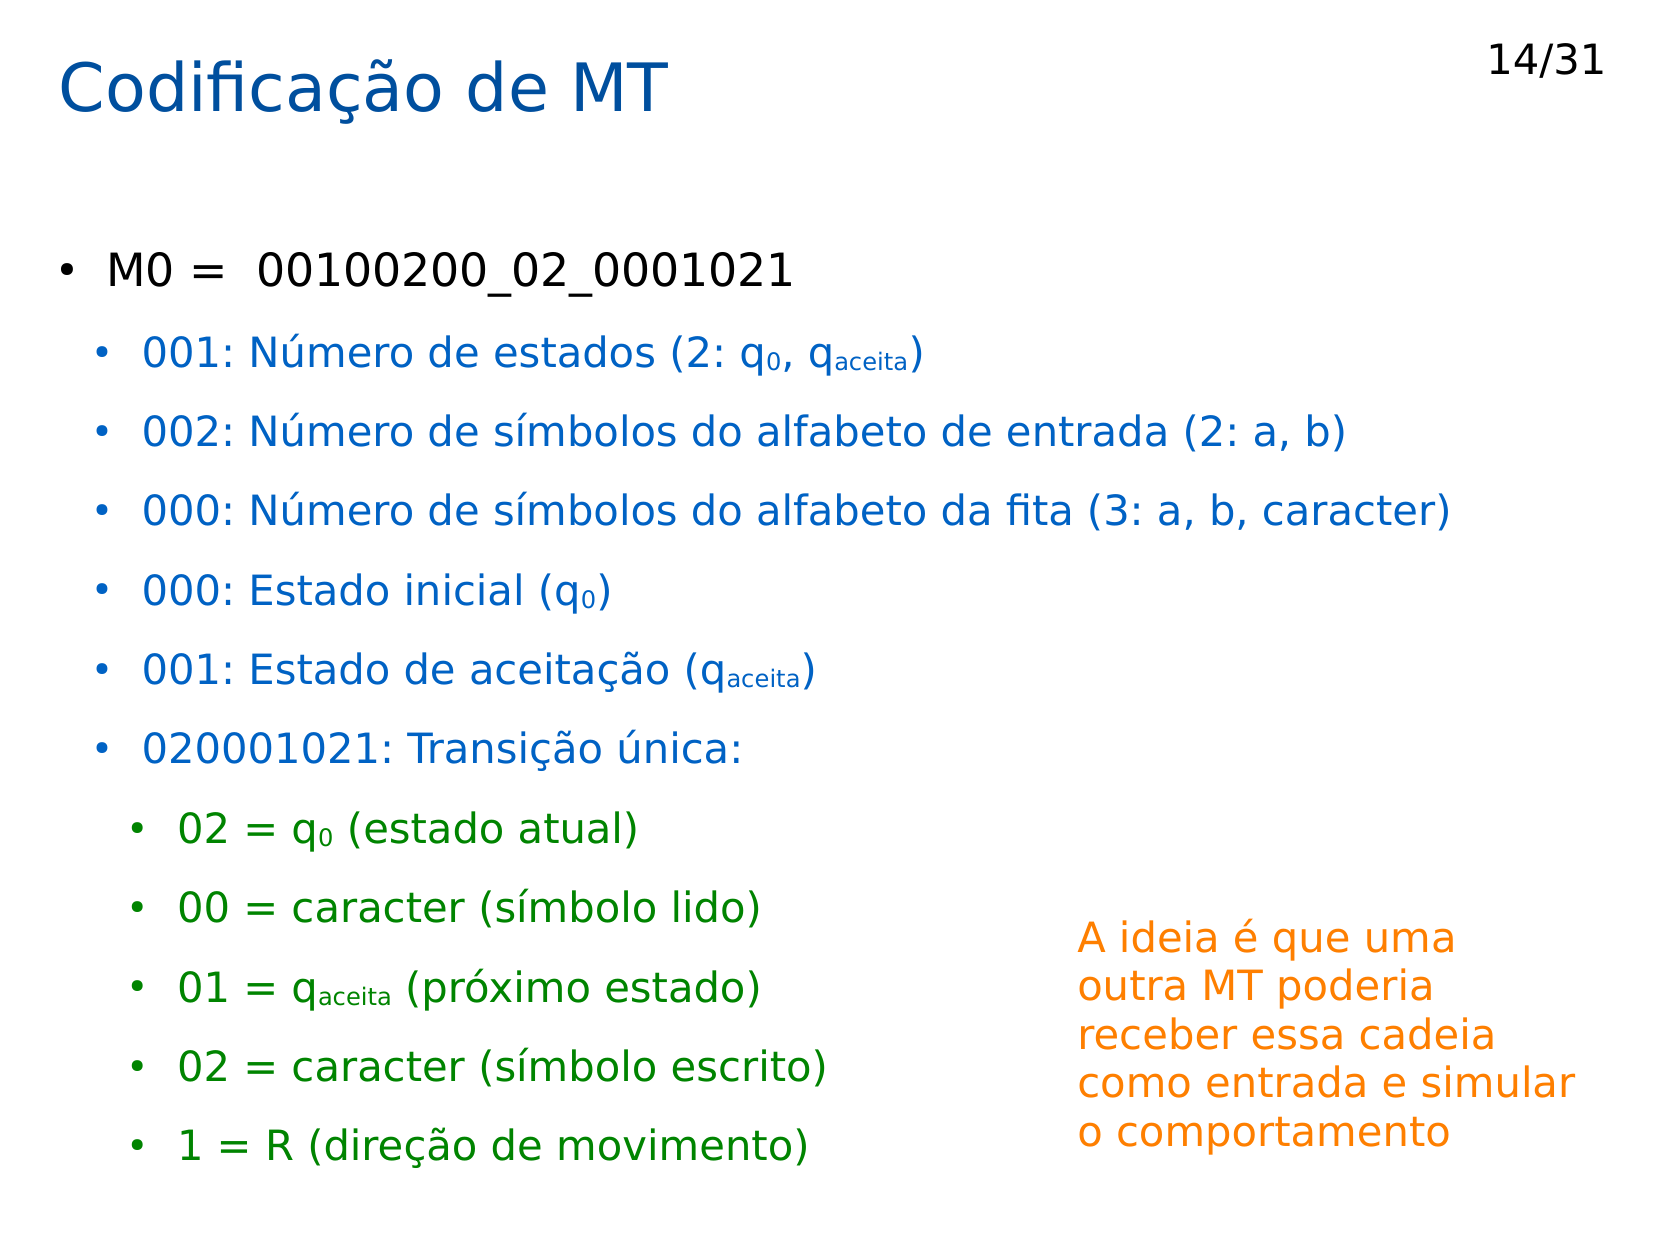

# Codificação de MT
14
M0 = 00100200_02_0001021
001: Número de estados (2: q0, qaceita)
002: Número de símbolos do alfabeto de entrada (2: a, b)
000: Número de símbolos do alfabeto da fita (3: a, b, caracter)
000: Estado inicial (q0)
001: Estado de aceitação (qaceita)
020001021: Transição única:
02 = q0 (estado atual)
00 = caracter (símbolo lido)
01 = qaceita (próximo estado)
02 = caracter (símbolo escrito)
1 = R (direção de movimento)
A ideia é que uma outra MT poderia receber essa cadeia como entrada e simular o comportamento